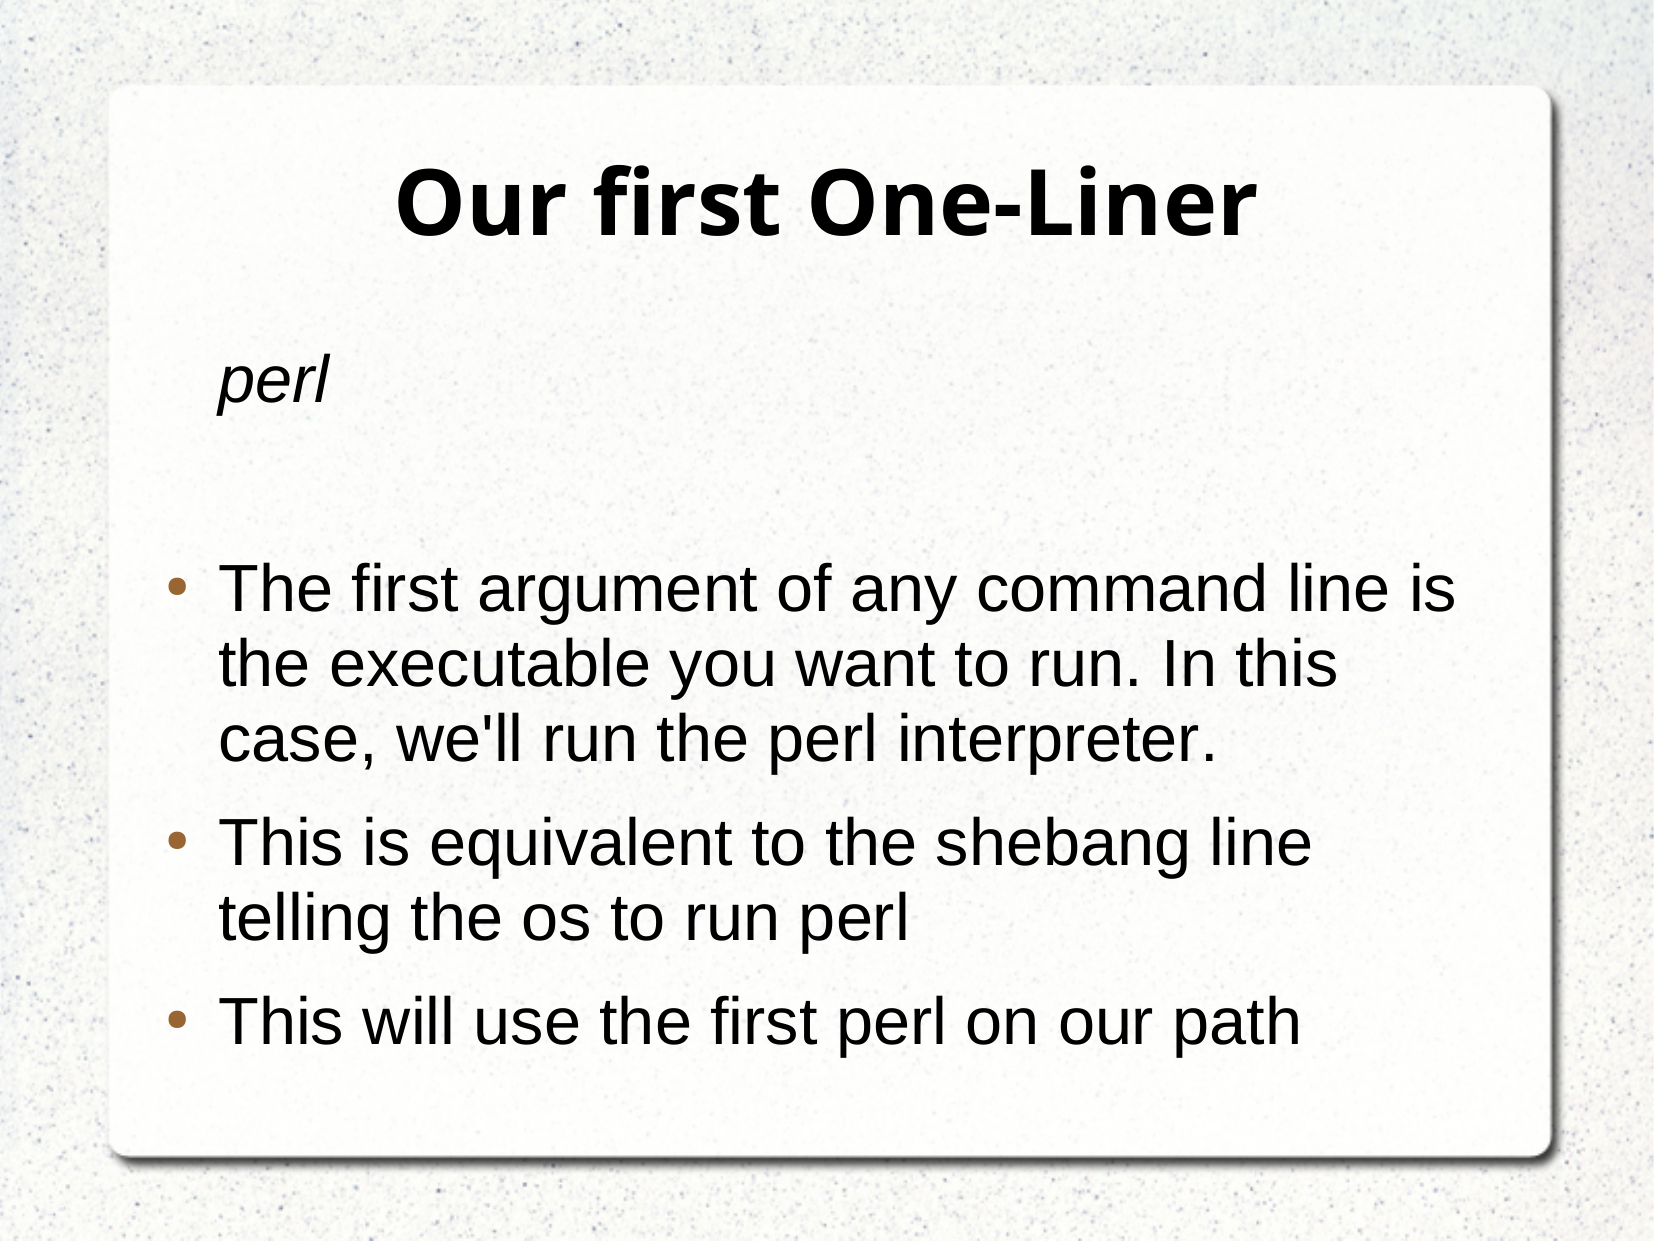

# Our first One-Liner
perl
The first argument of any command line is the executable you want to run. In this case, we'll run the perl interpreter.
This is equivalent to the shebang line telling the os to run perl
This will use the first perl on our path